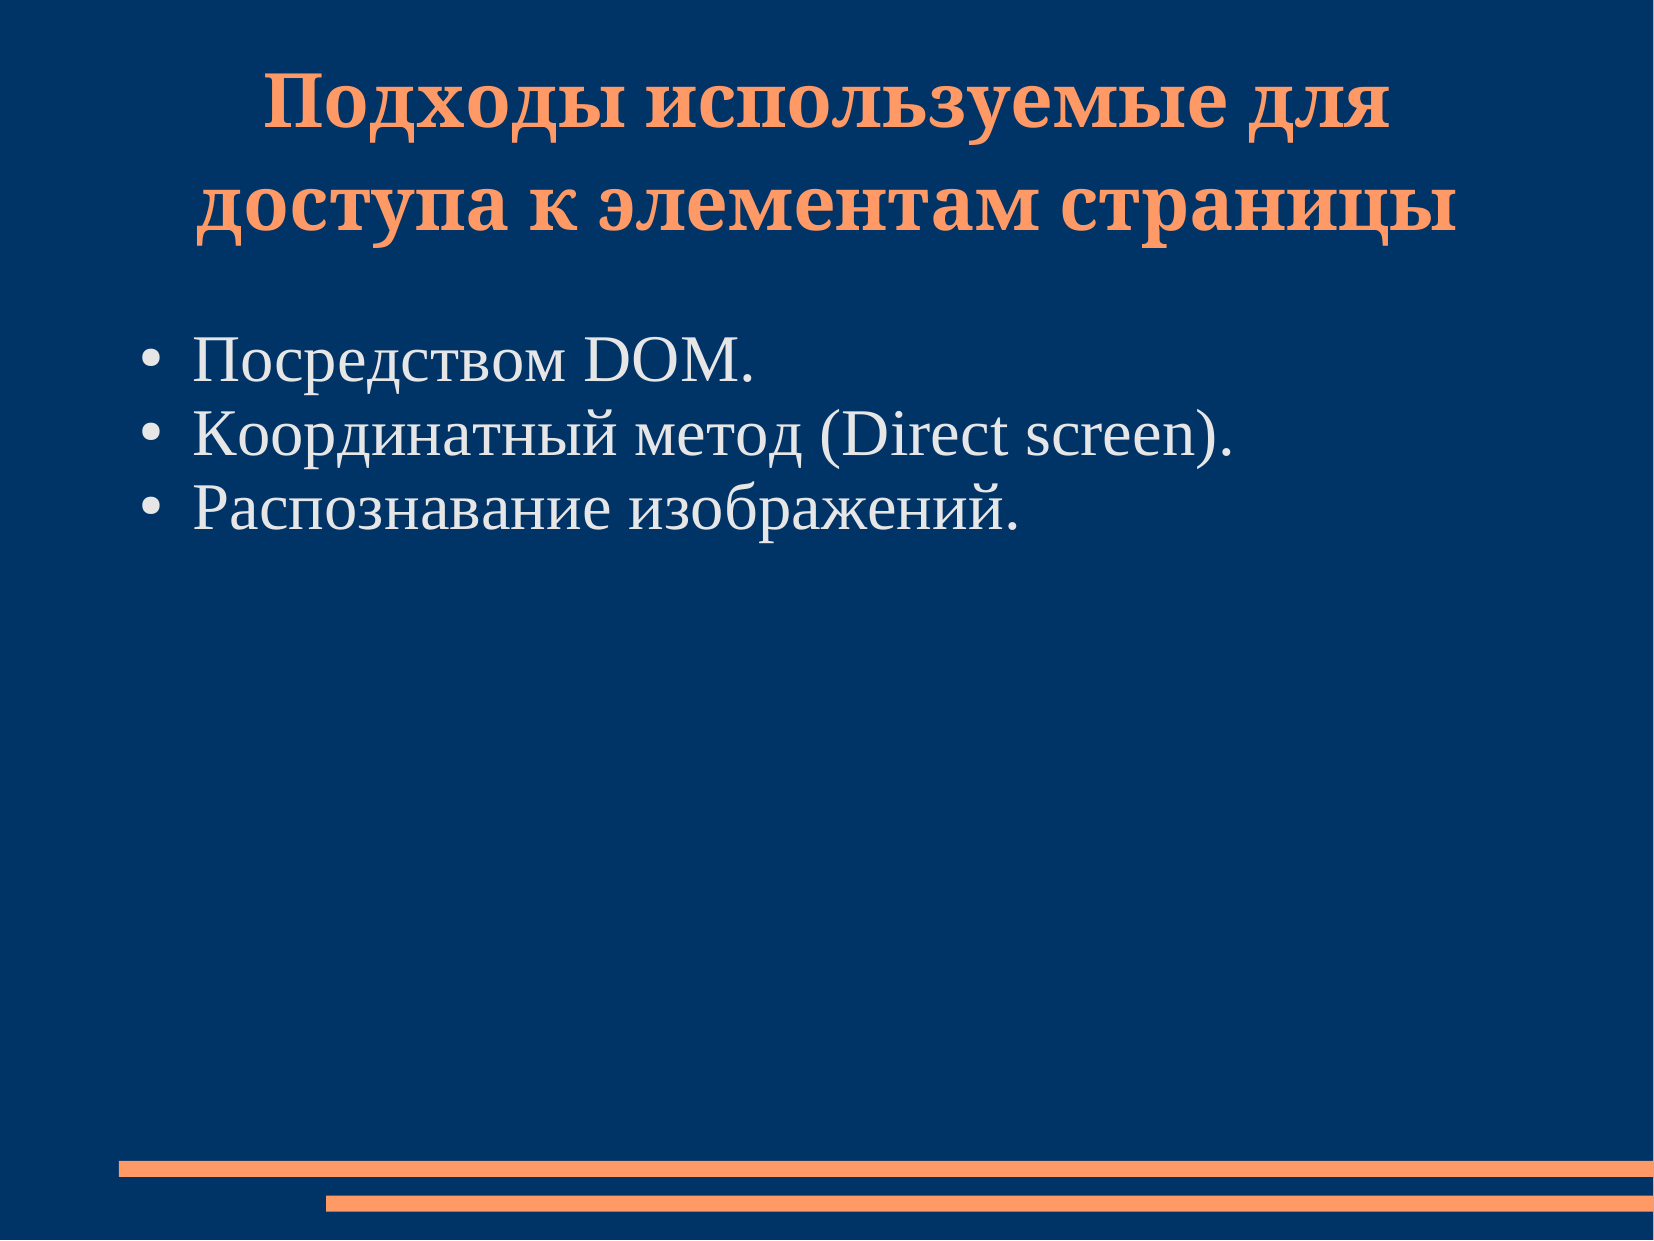

# Подходы используемые для доступа к элементам страницы
Посредством DOM.
Координатный метод (Direct screen).
Распознавание изображений.